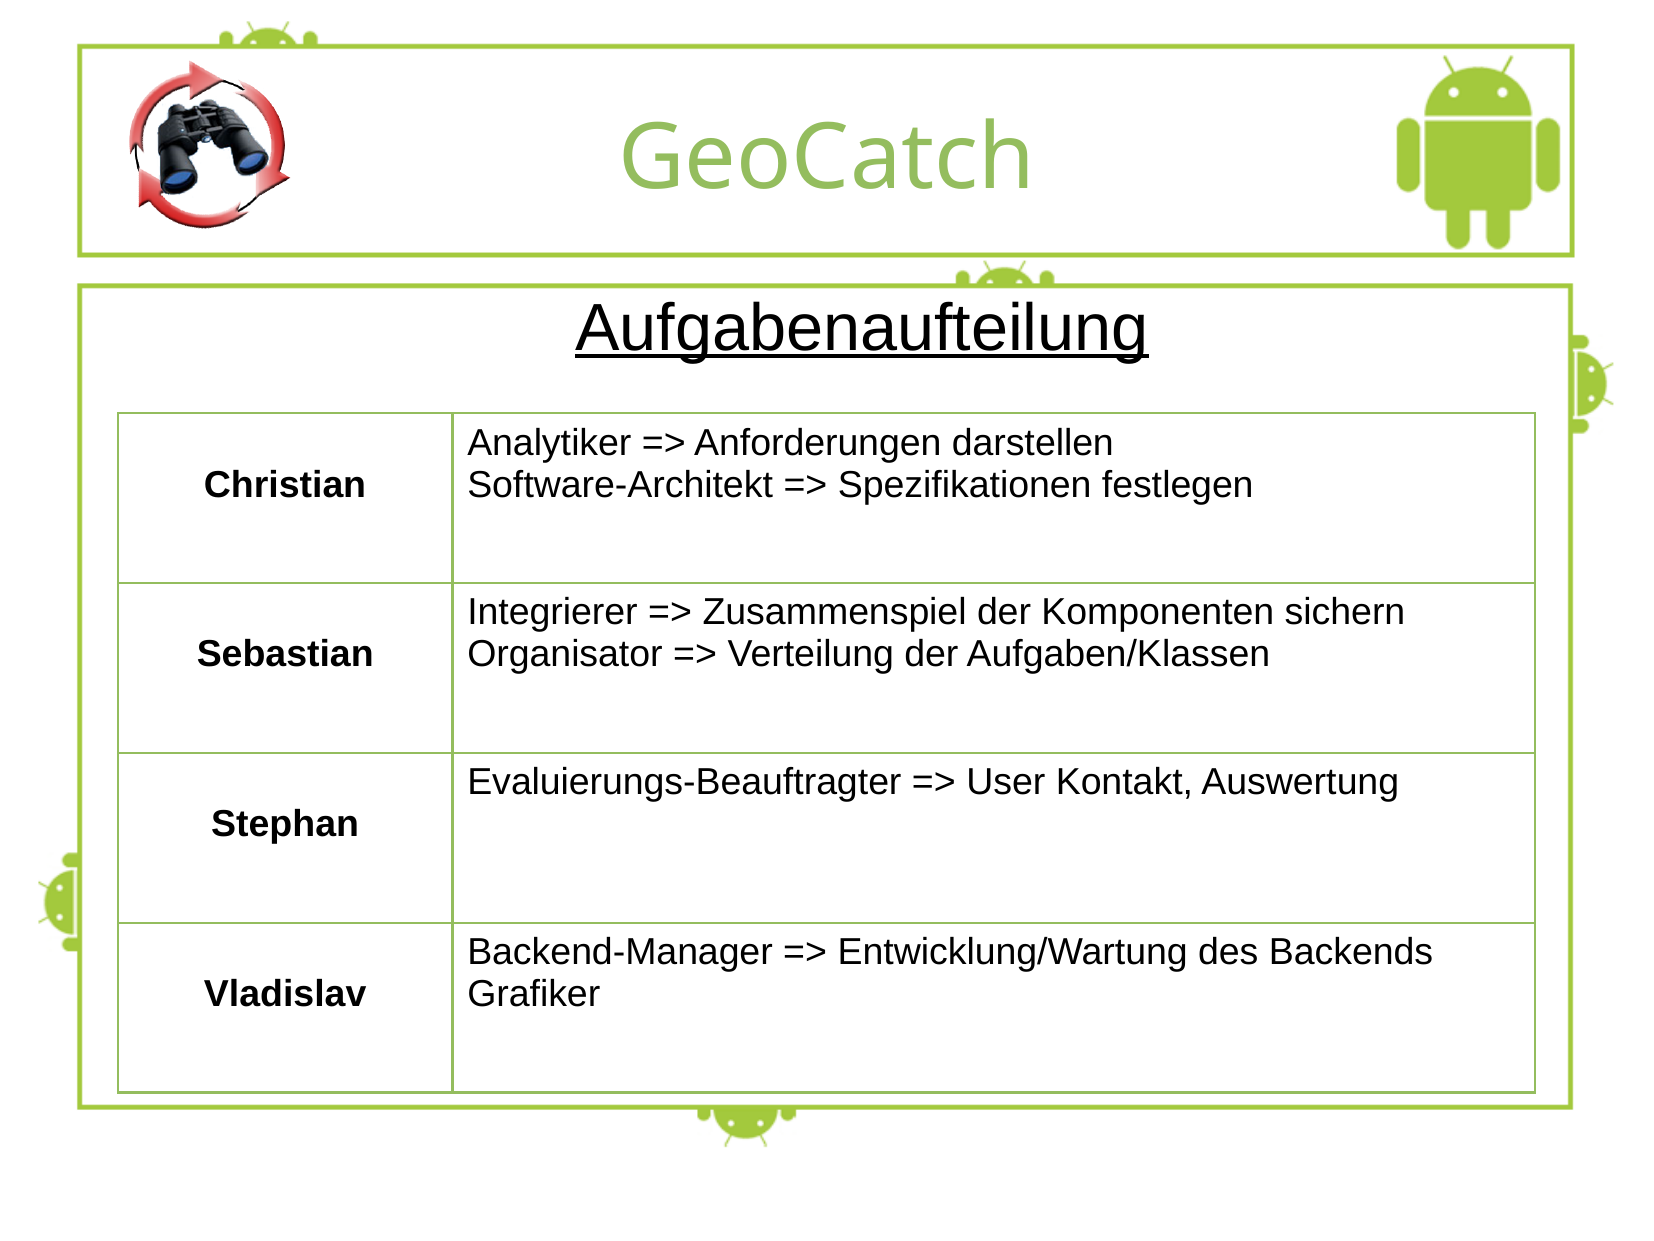

# GeoCatch
Aufgabenaufteilung
| Christian | Analytiker => Anforderungen darstellen Software-Architekt => Spezifikationen festlegen |
| --- | --- |
| Sebastian | Integrierer => Zusammenspiel der Komponenten sichern Organisator => Verteilung der Aufgaben/Klassen |
| Stephan | Evaluierungs-Beauftragter => User Kontakt, Auswertung |
| Vladislav | Backend-Manager => Entwicklung/Wartung des Backends Grafiker |